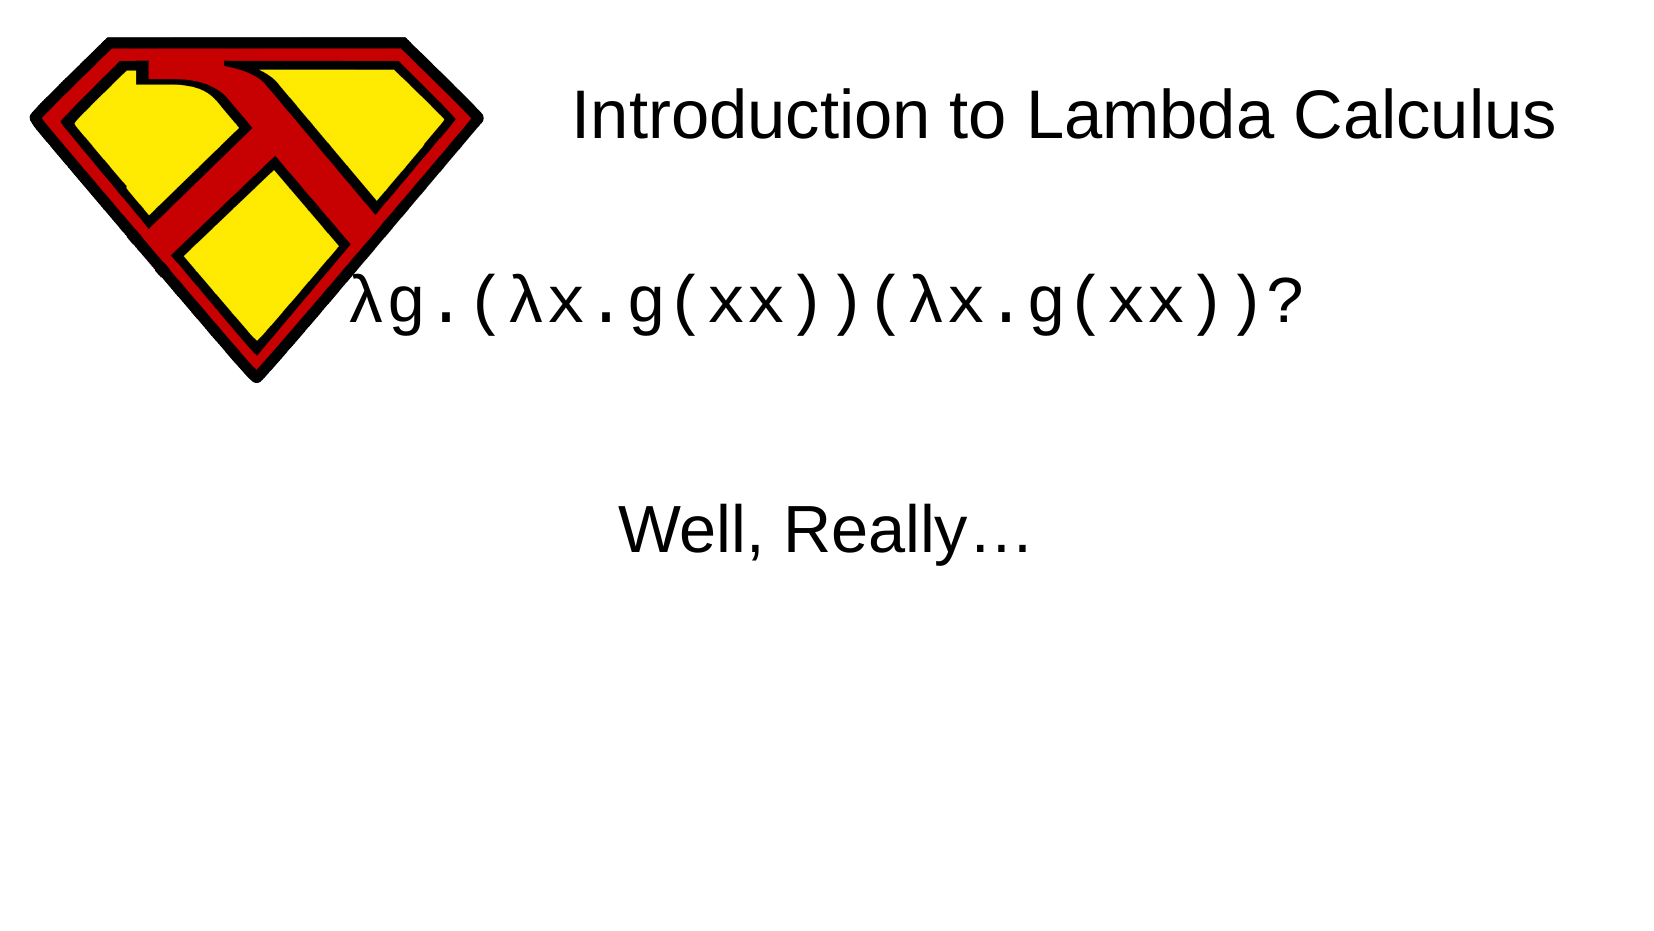

# Introduction to Lambda Calculus
λg.(λx.g(xx))(λx.g(xx))?
Well, Really…